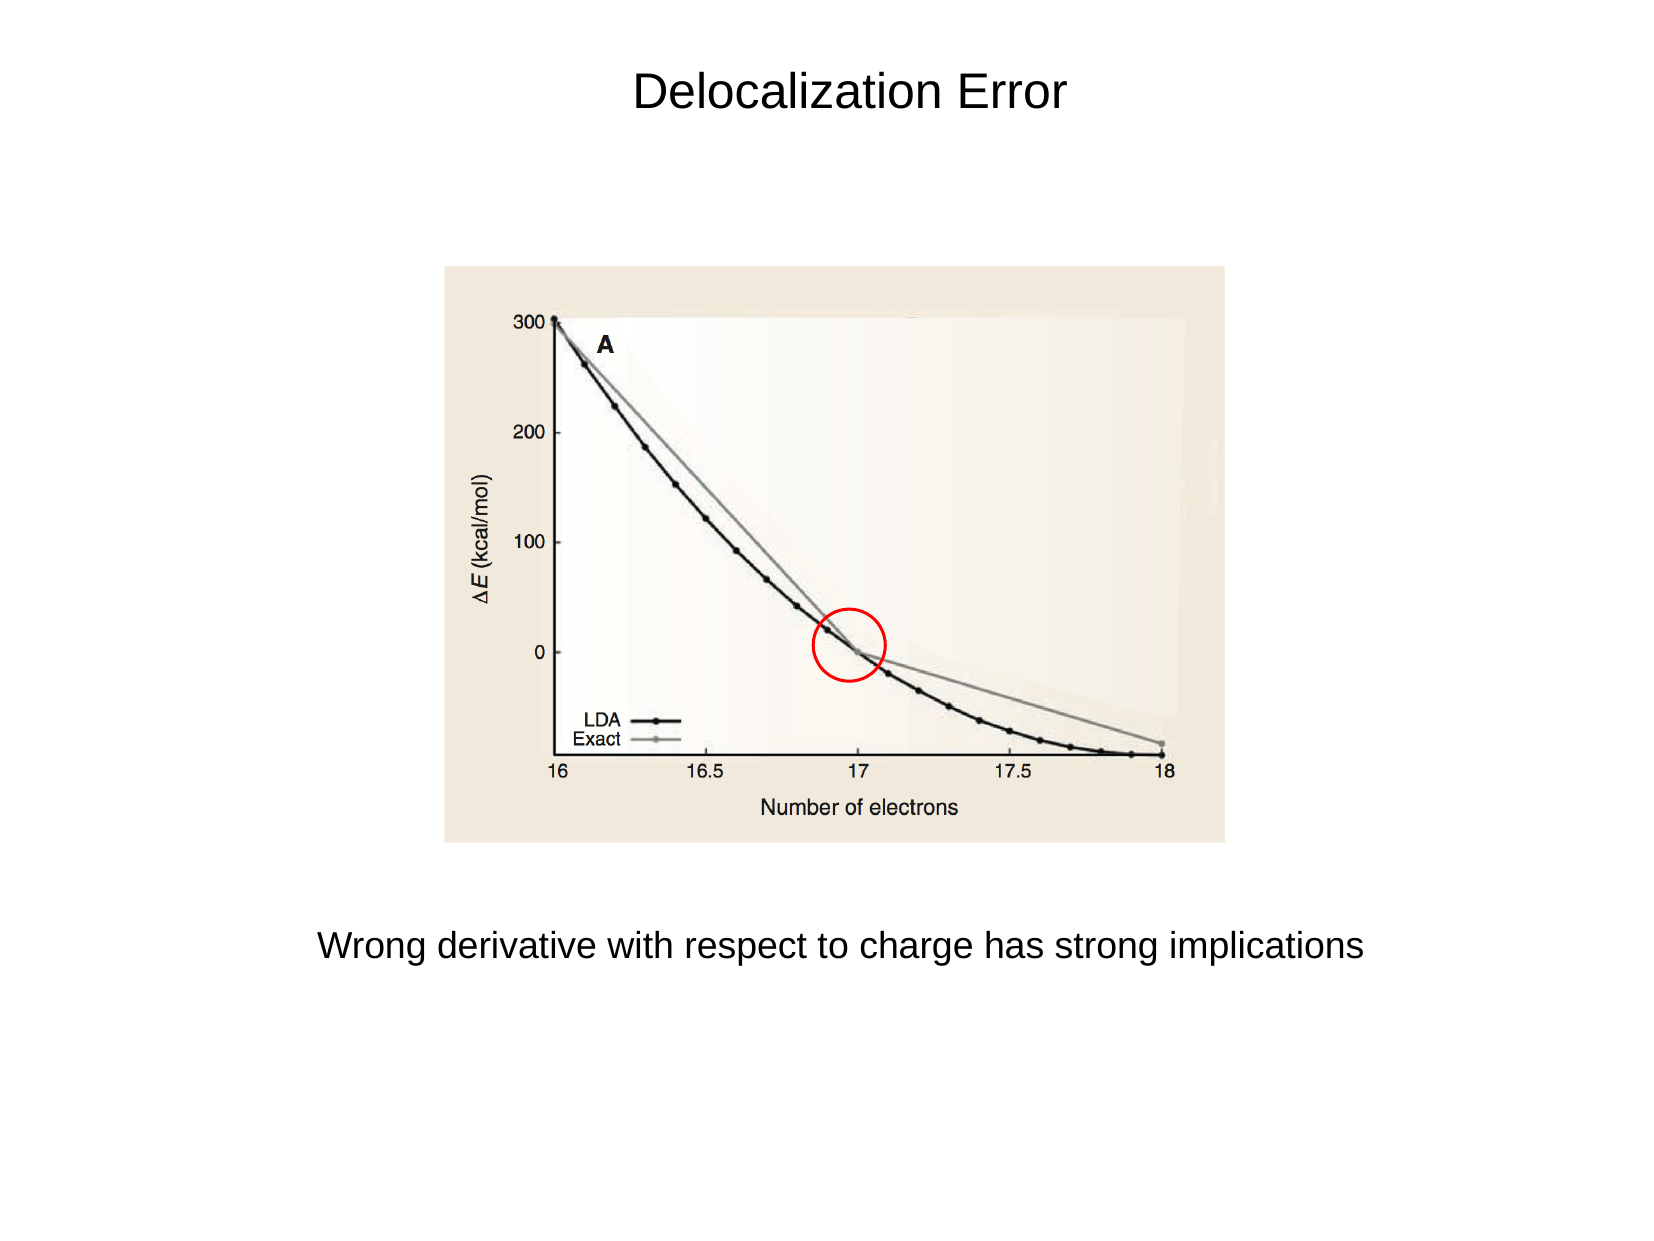

Delocalization Error
Wrong derivative with respect to charge has strong implications